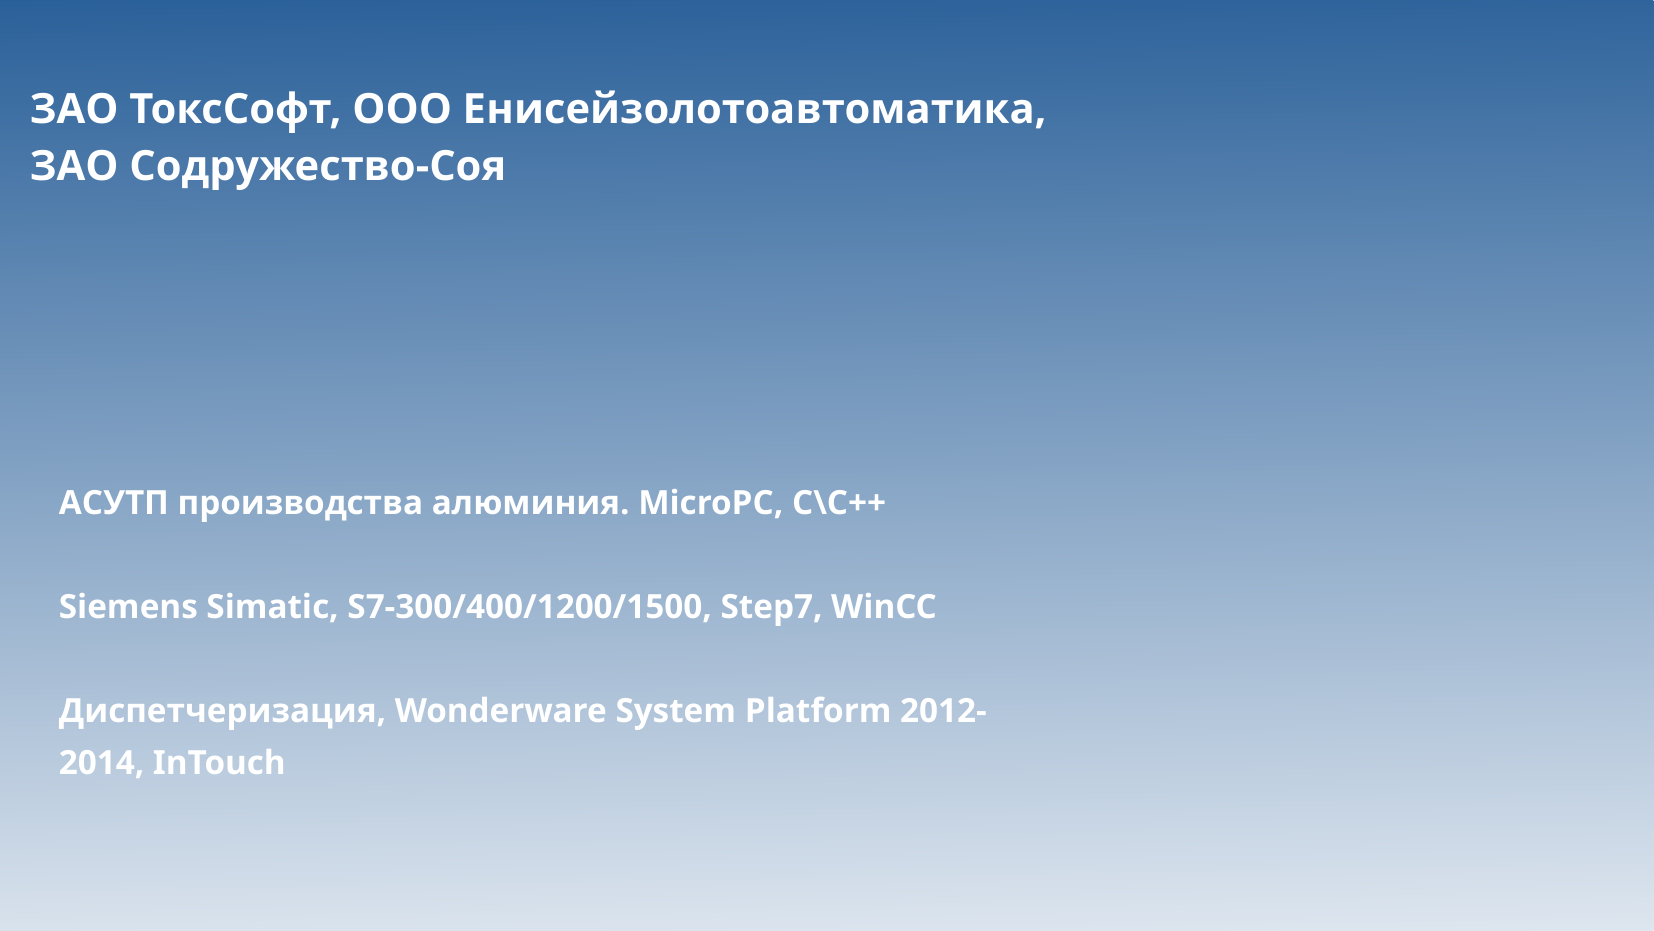

# ЗАО ТоксСофт, ООО Енисейзолотоавтоматика, ЗАО Содружество-Соя
АСУТП производства алюминия. MicroPC, C\C++
Siemens Simatic, S7-300/400/1200/1500, Step7, WinCC
Диспетчеризация, Wonderware System Platform 2012-2014, InTouch